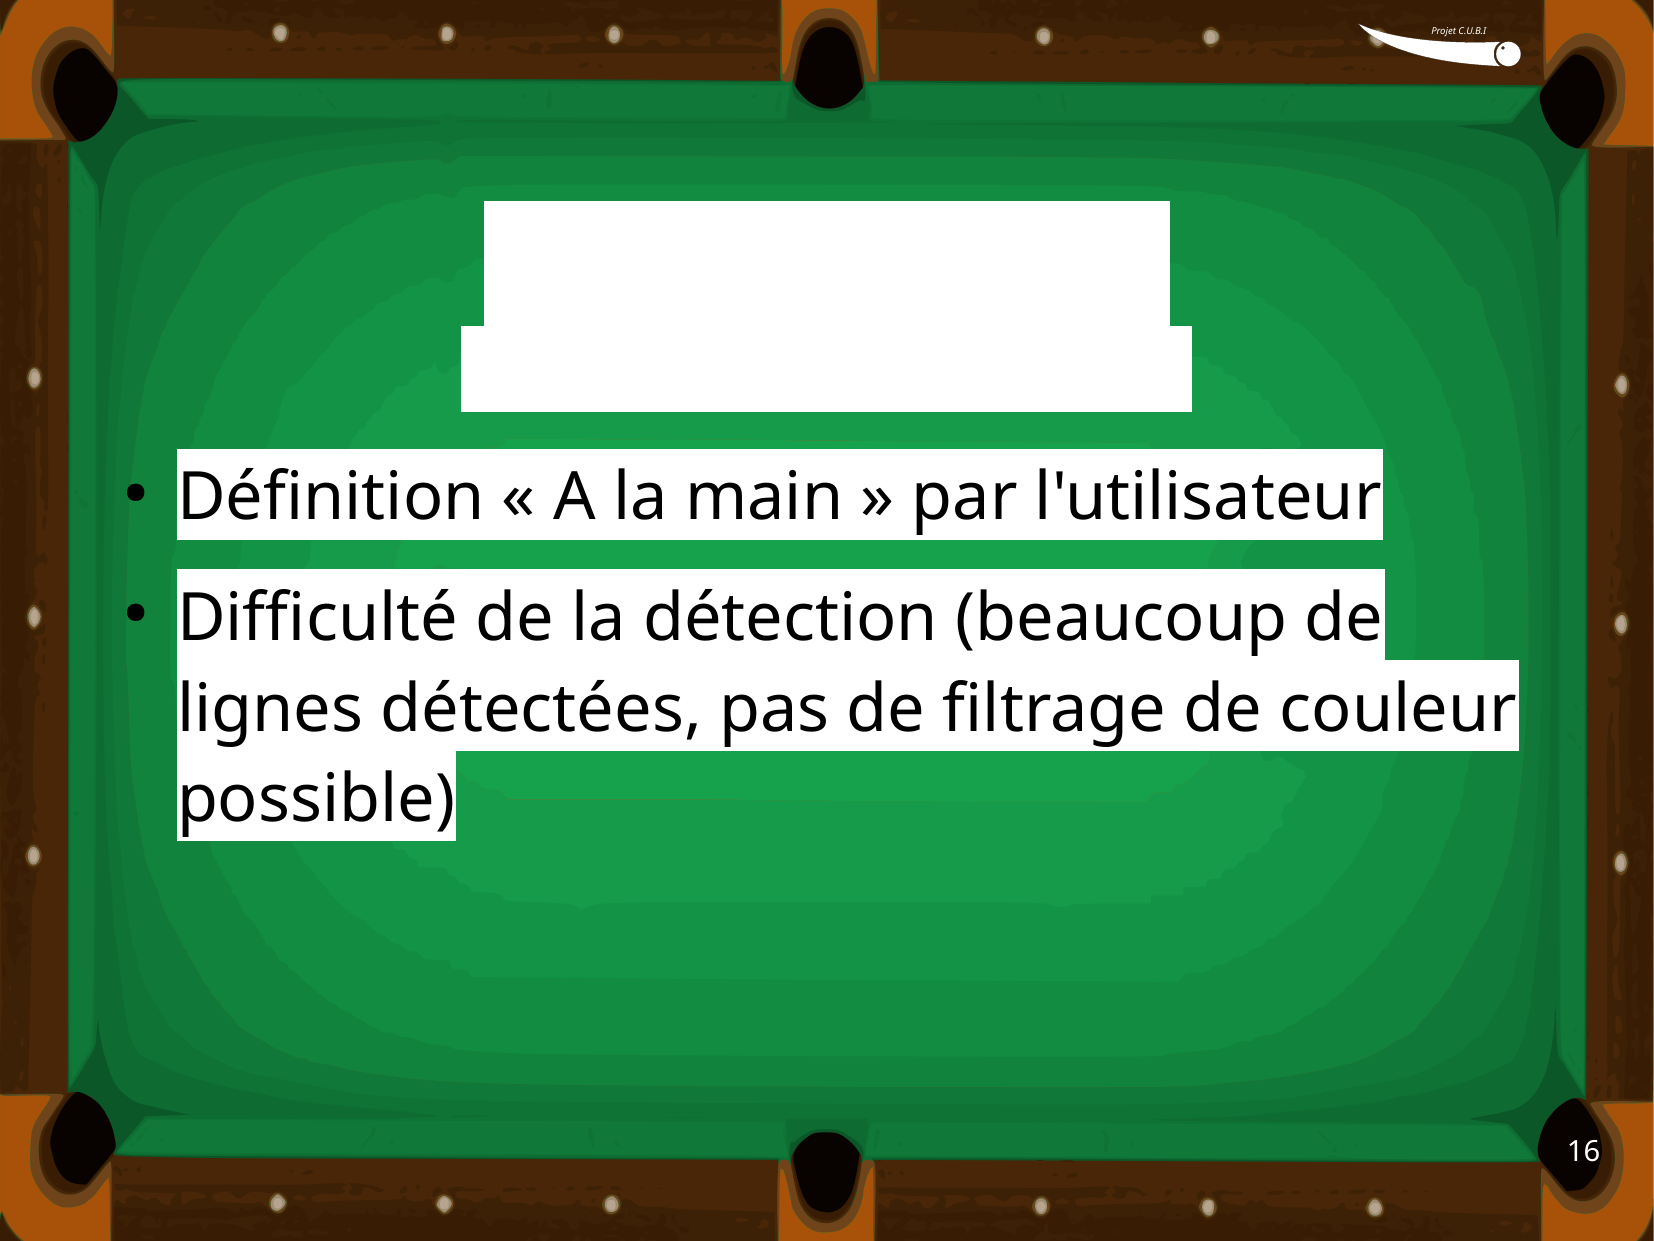

# Développement Définition des bandes (1)
Définition « A la main » par l'utilisateur
Difficulté de la détection (beaucoup de lignes détectées, pas de filtrage de couleur possible)
16